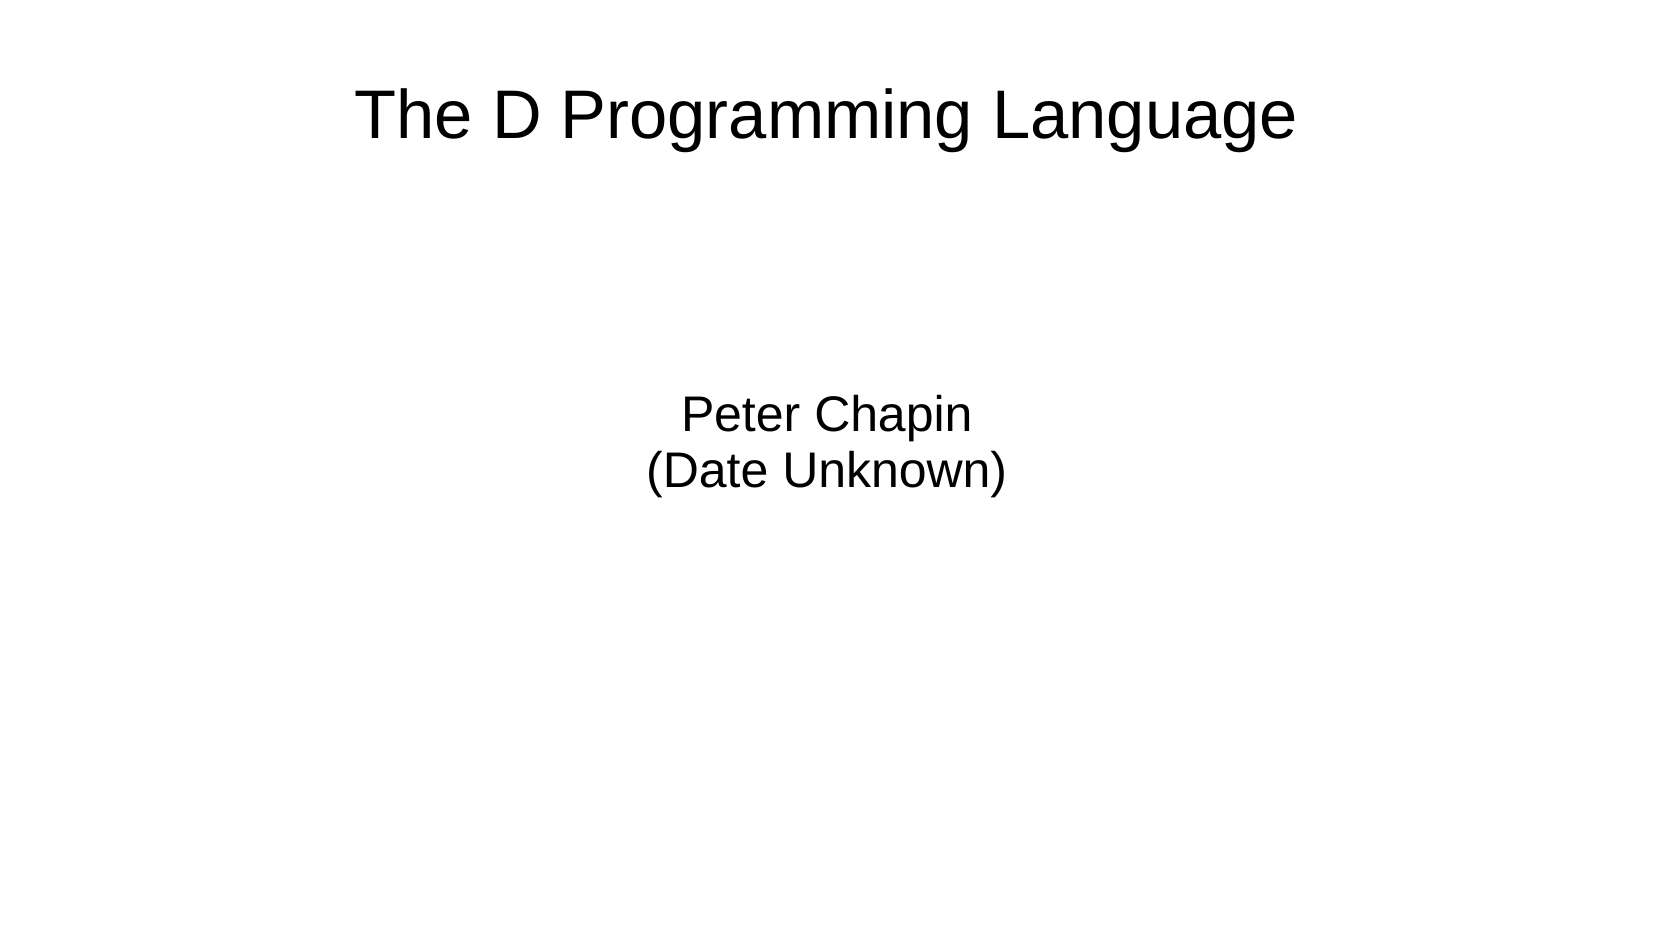

# The D Programming Language
Peter Chapin
(Date Unknown)